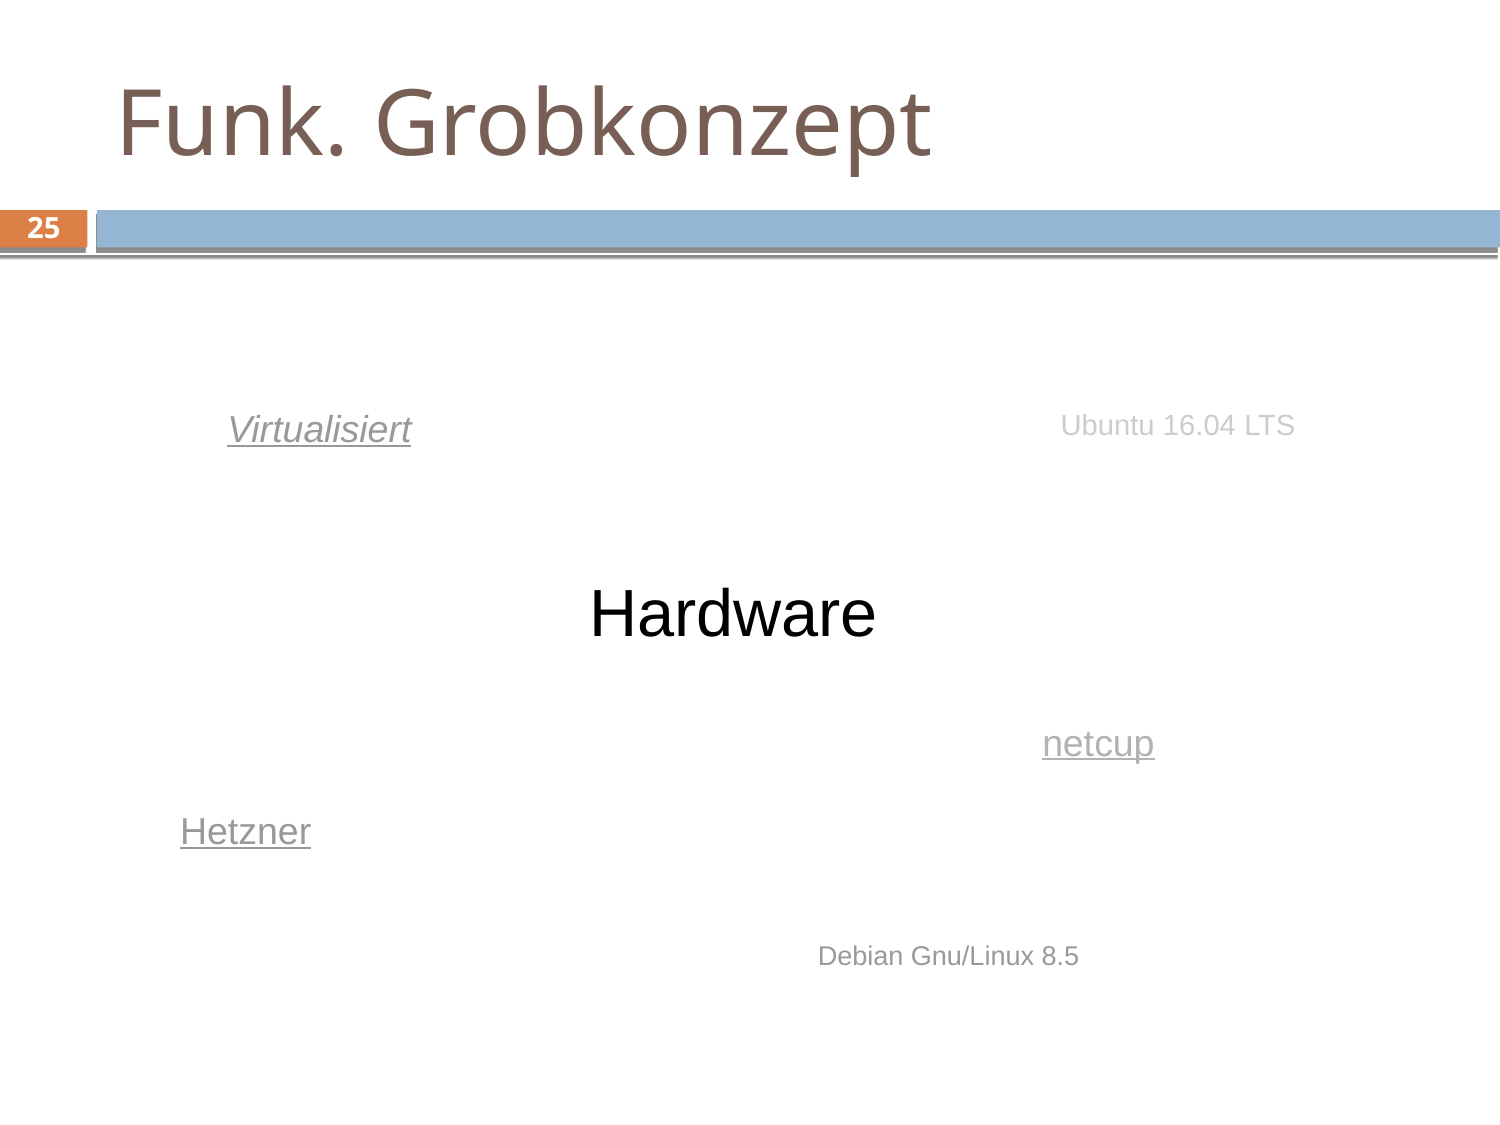

# Funk. Grobkonzept
25
Hardware
Virtualisiert
Ubuntu 16.04 LTS
netcup
Hetzner
Debian Gnu/Linux 8.5